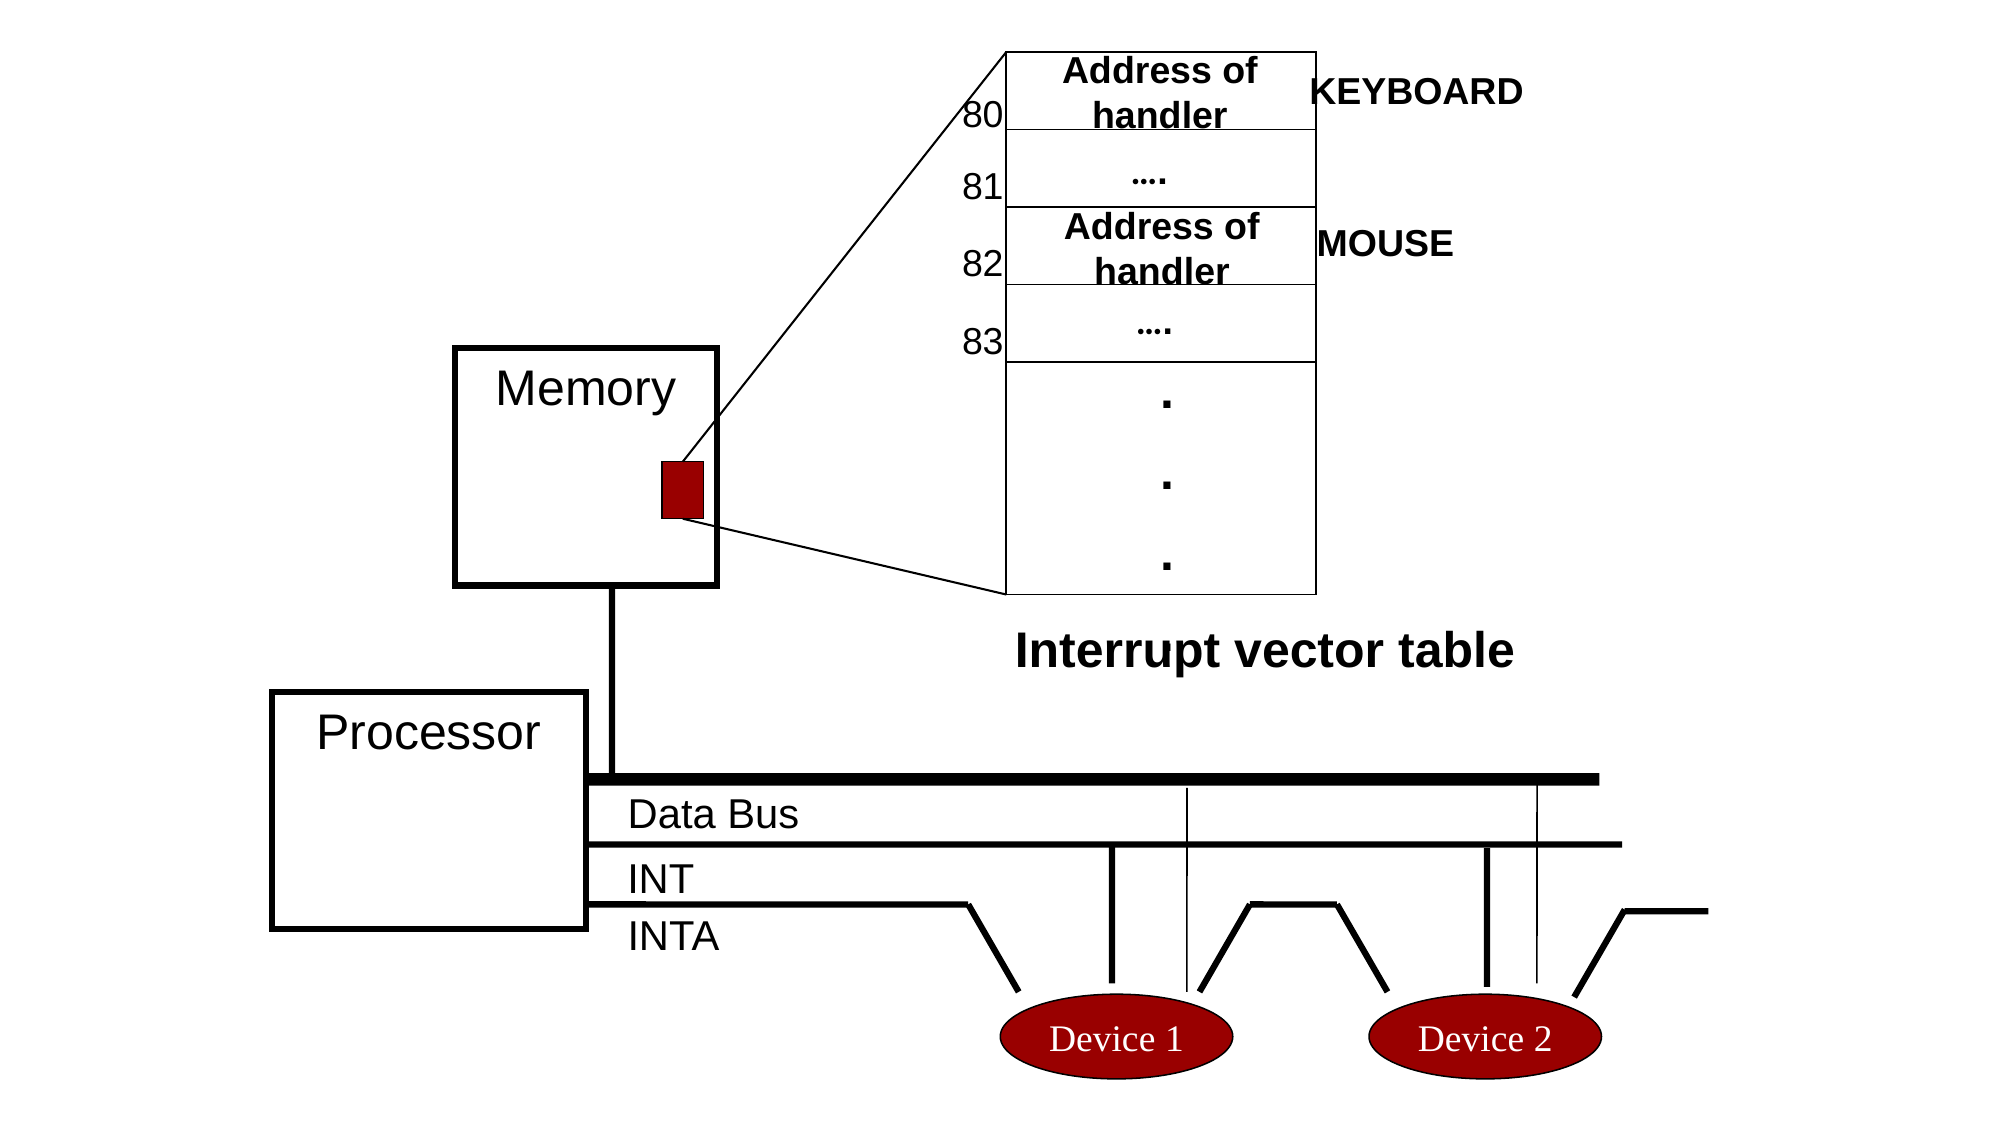

Address of handler
KEYBOARD
80
….
81
Address of handler
MOUSE
82
….
83
Memory
.
.
.
.
Interrupt vector table
Processor
Data Bus
INT
INTA
Device 1
Device 2